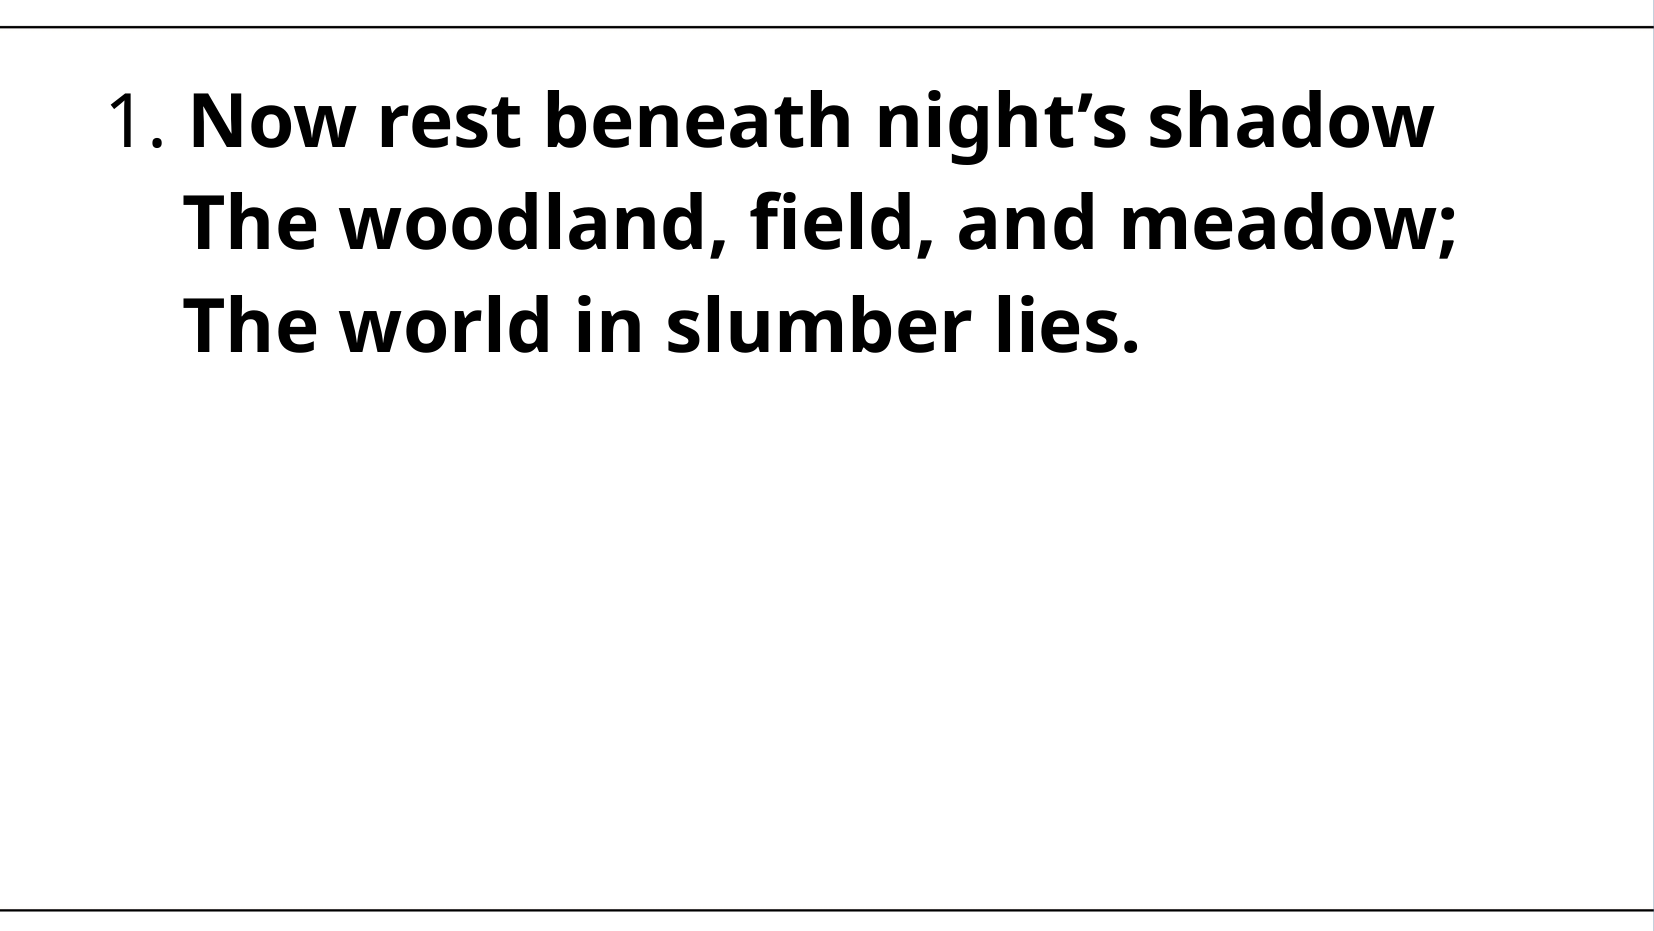

1. Now rest beneath night’s shadow
 The woodland, field, and meadow;
 The world in slumber lies.